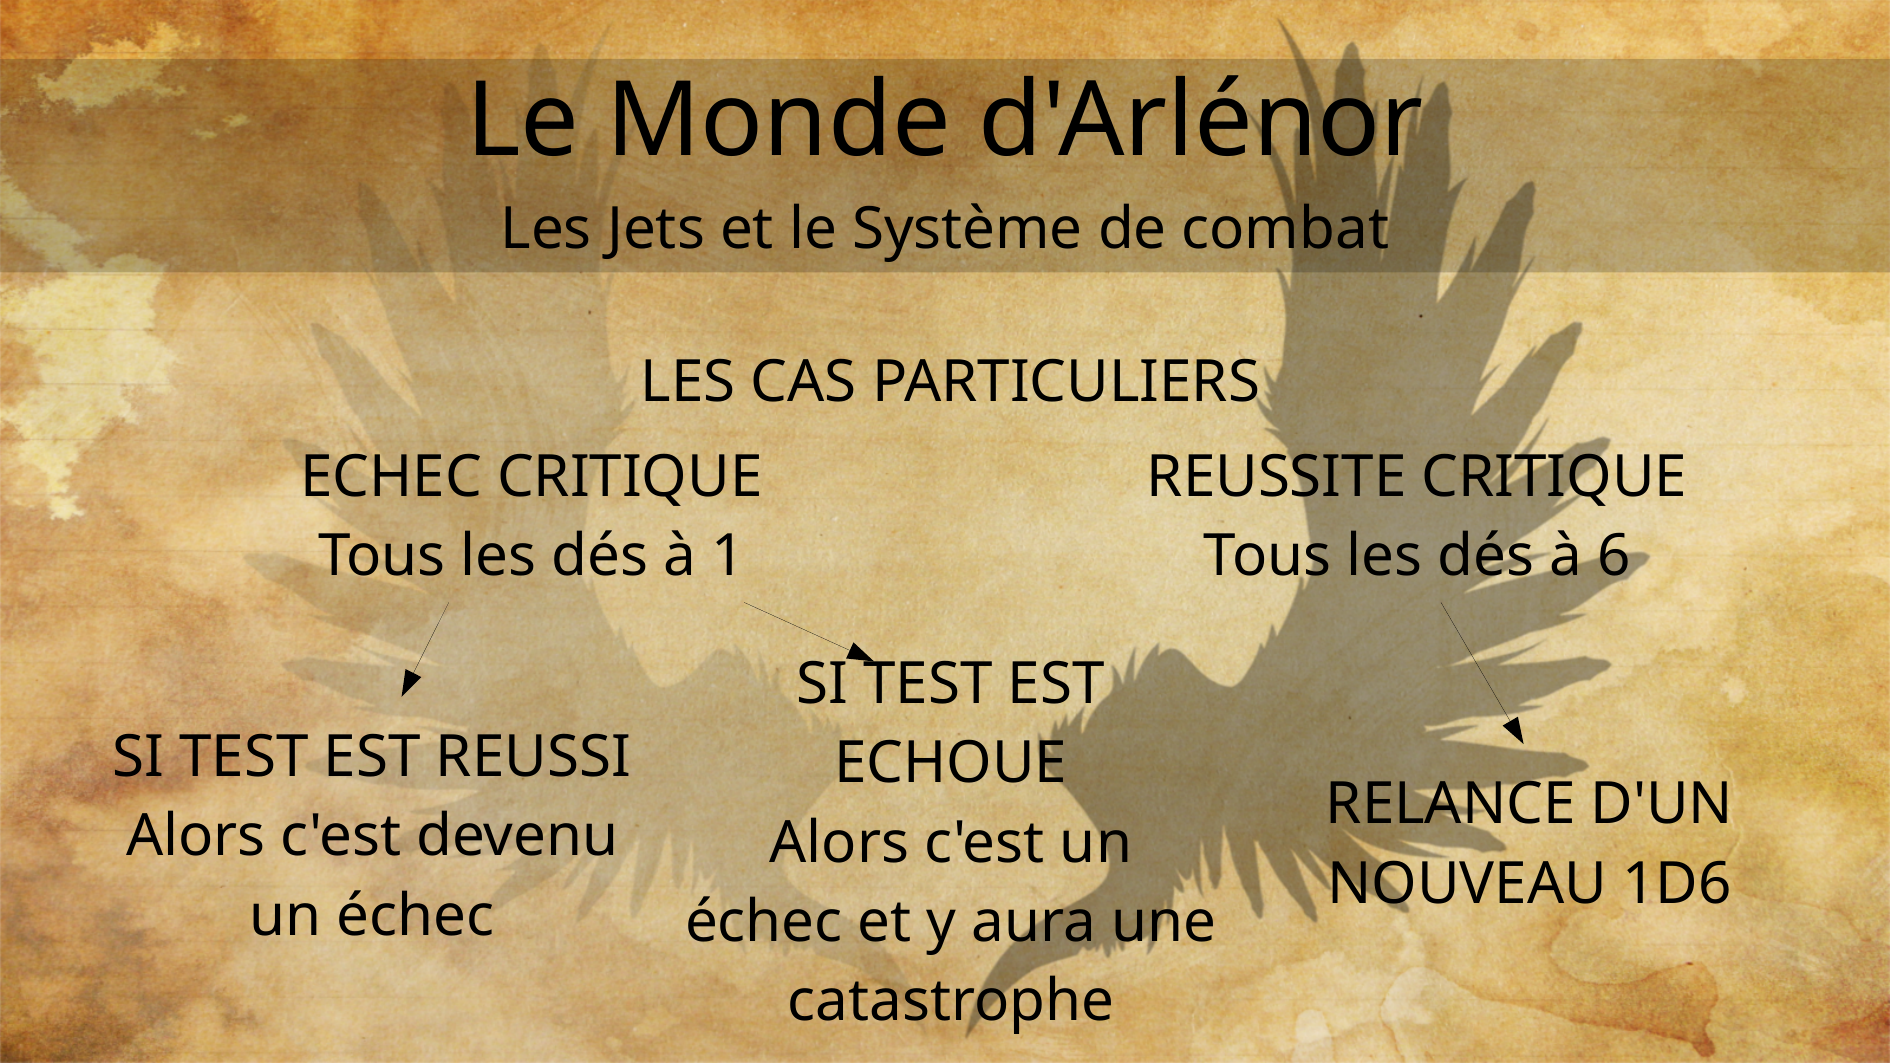

# Le Monde d'Arlénor Les Jets et le Système de combat
LES CAS PARTICULIERS
ECHEC CRITIQUE
Tous les dés à 1
REUSSITE CRITIQUE
Tous les dés à 6
SI TEST EST ECHOUE
Alors c'est un échec et y aura une catastrophe
SI TEST EST REUSSI
Alors c'est devenu un échec
RELANCE D'UN NOUVEAU 1D6